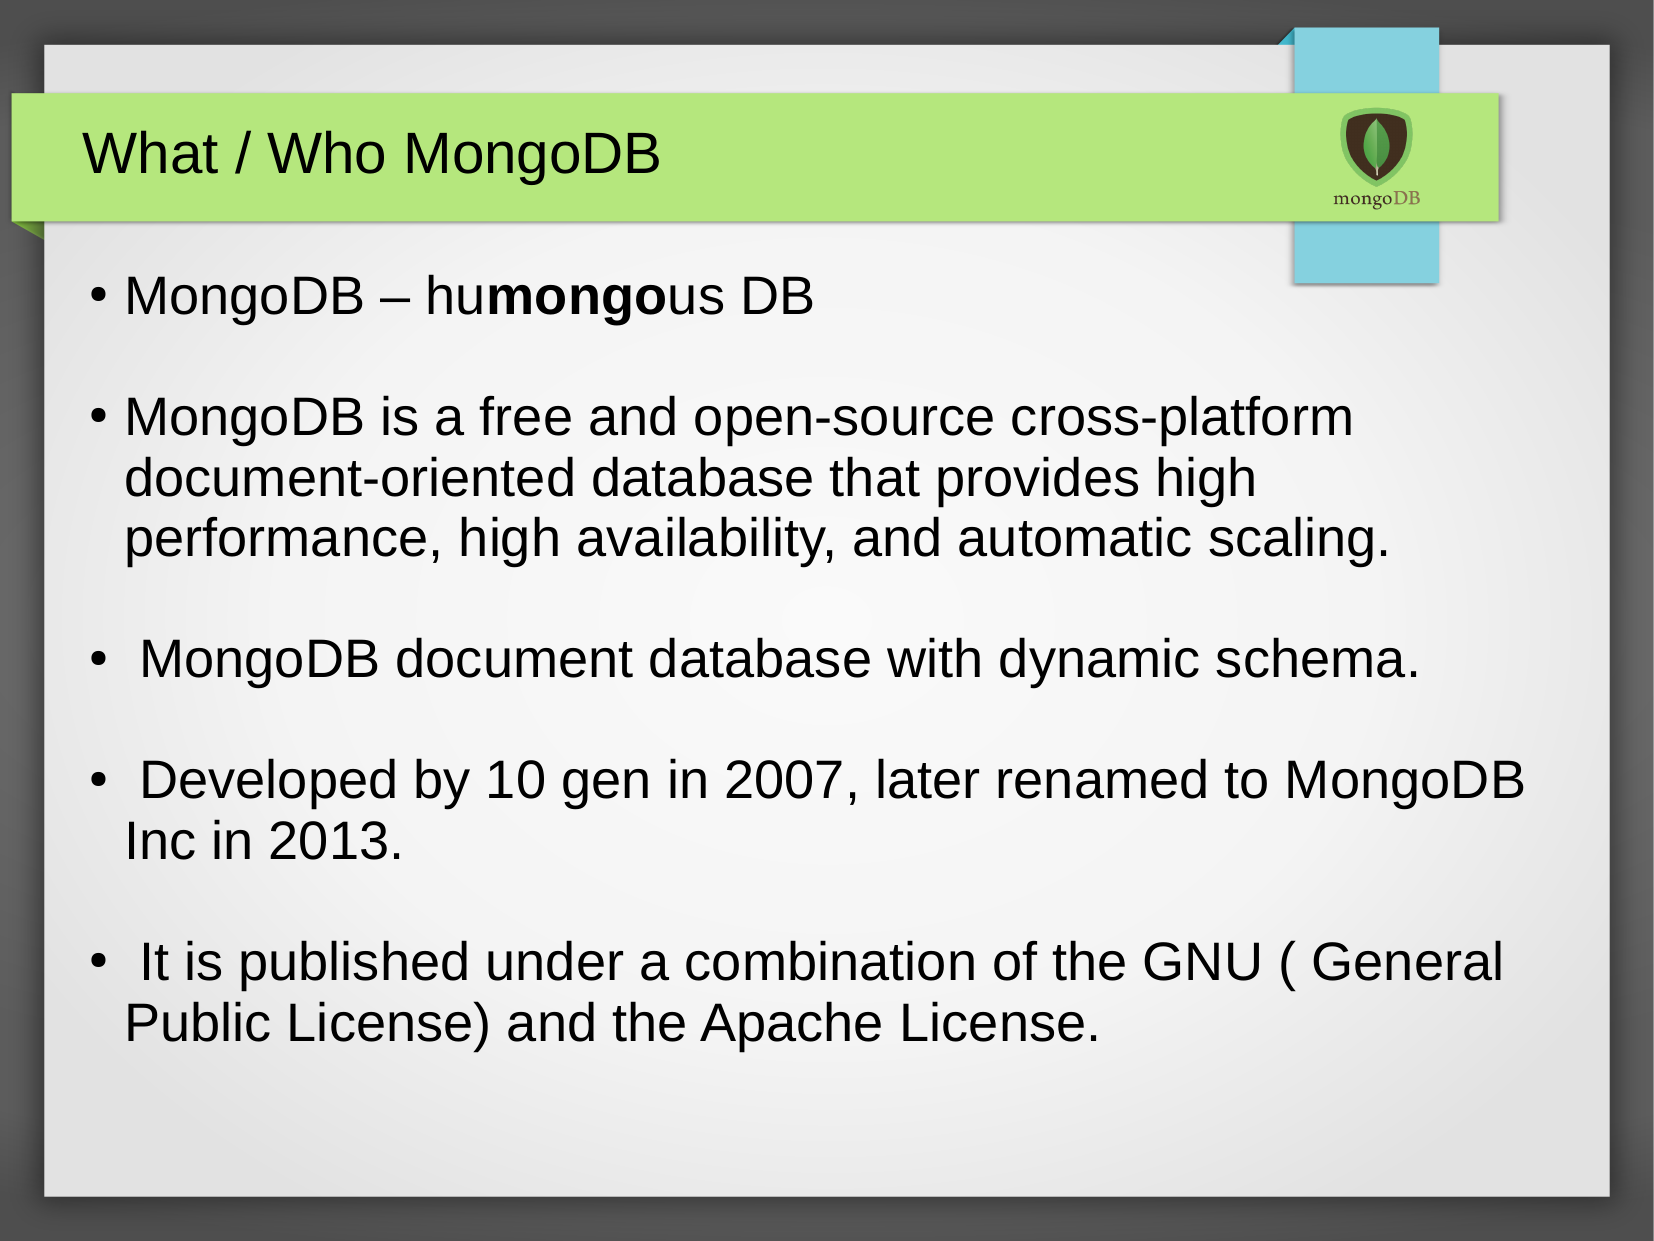

# What / Who MongoDB
MongoDB – humongous DB
MongoDB is a free and open-source cross-platform document-oriented database that provides high performance, high availability, and automatic scaling.
 MongoDB document database with dynamic schema.
 Developed by 10 gen in 2007, later renamed to MongoDB Inc in 2013.
 It is published under a combination of the GNU ( General Public License) and the Apache License.